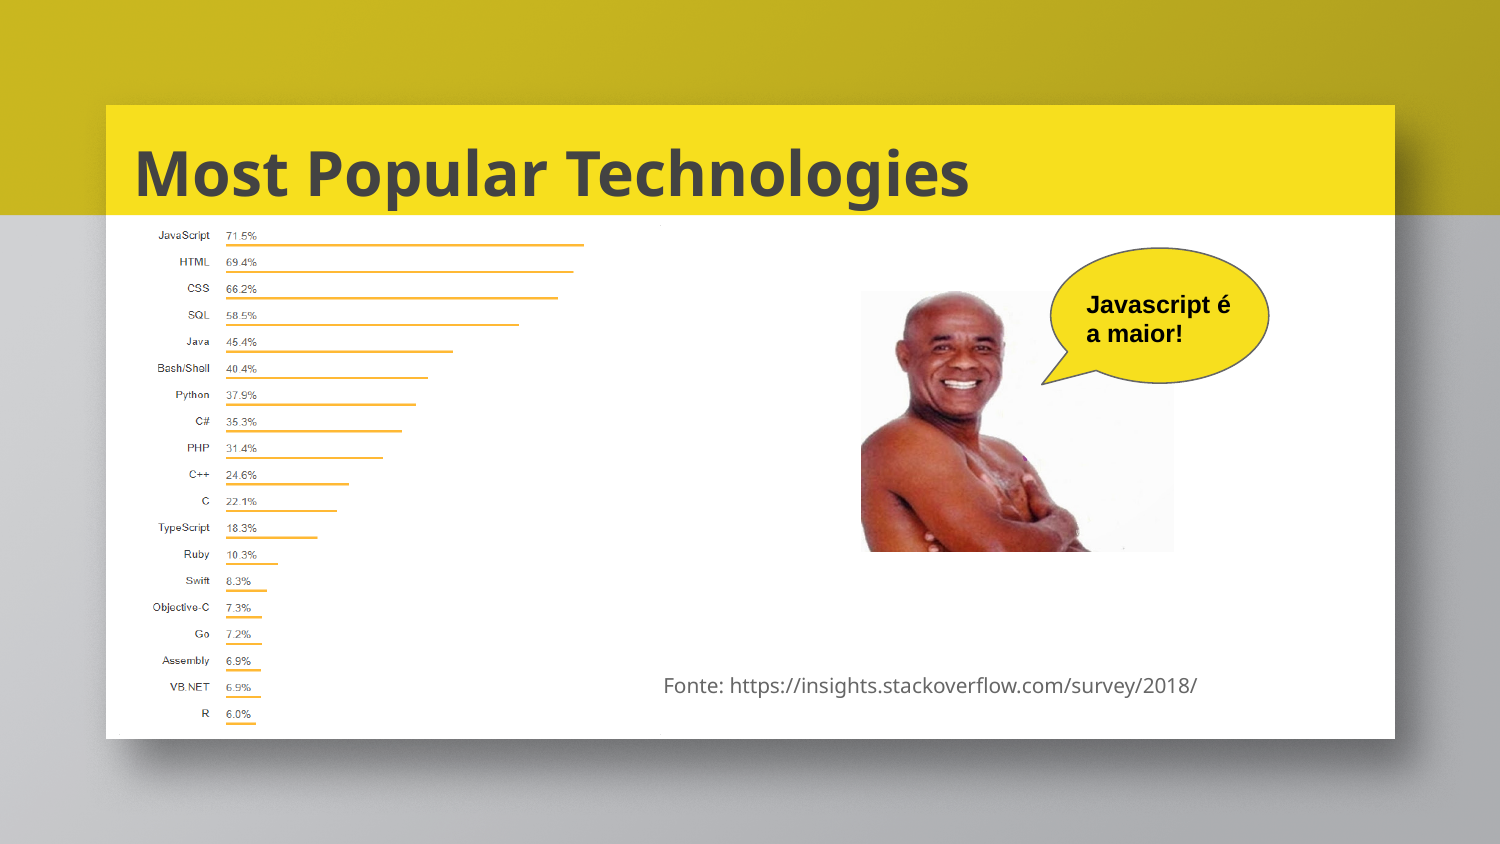

# Most Popular Technologies
Javascript é a maior!
Fonte: https://insights.stackoverflow.com/survey/2018/